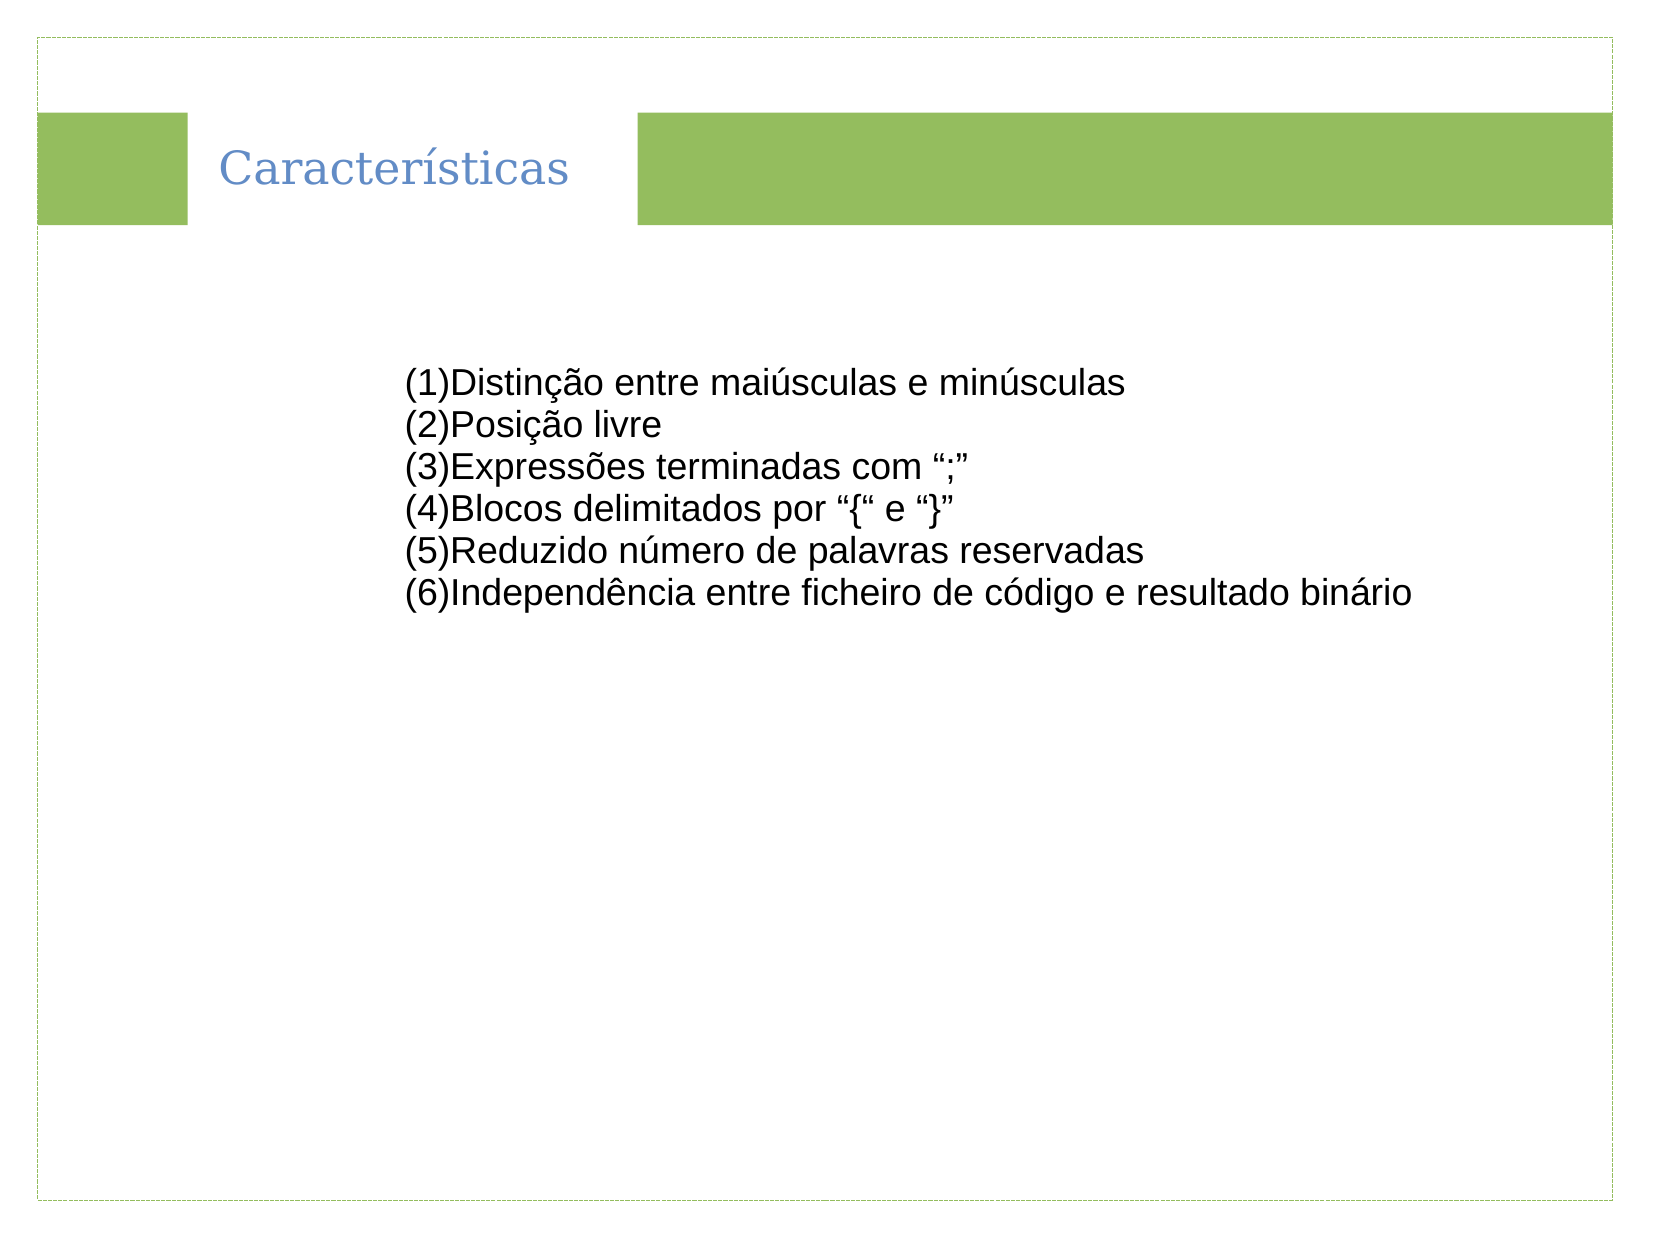

Características
Distinção entre maiúsculas e minúsculas
Posição livre
Expressões terminadas com “;”
Blocos delimitados por “{“ e “}”
Reduzido número de palavras reservadas
Independência entre ficheiro de código e resultado binário